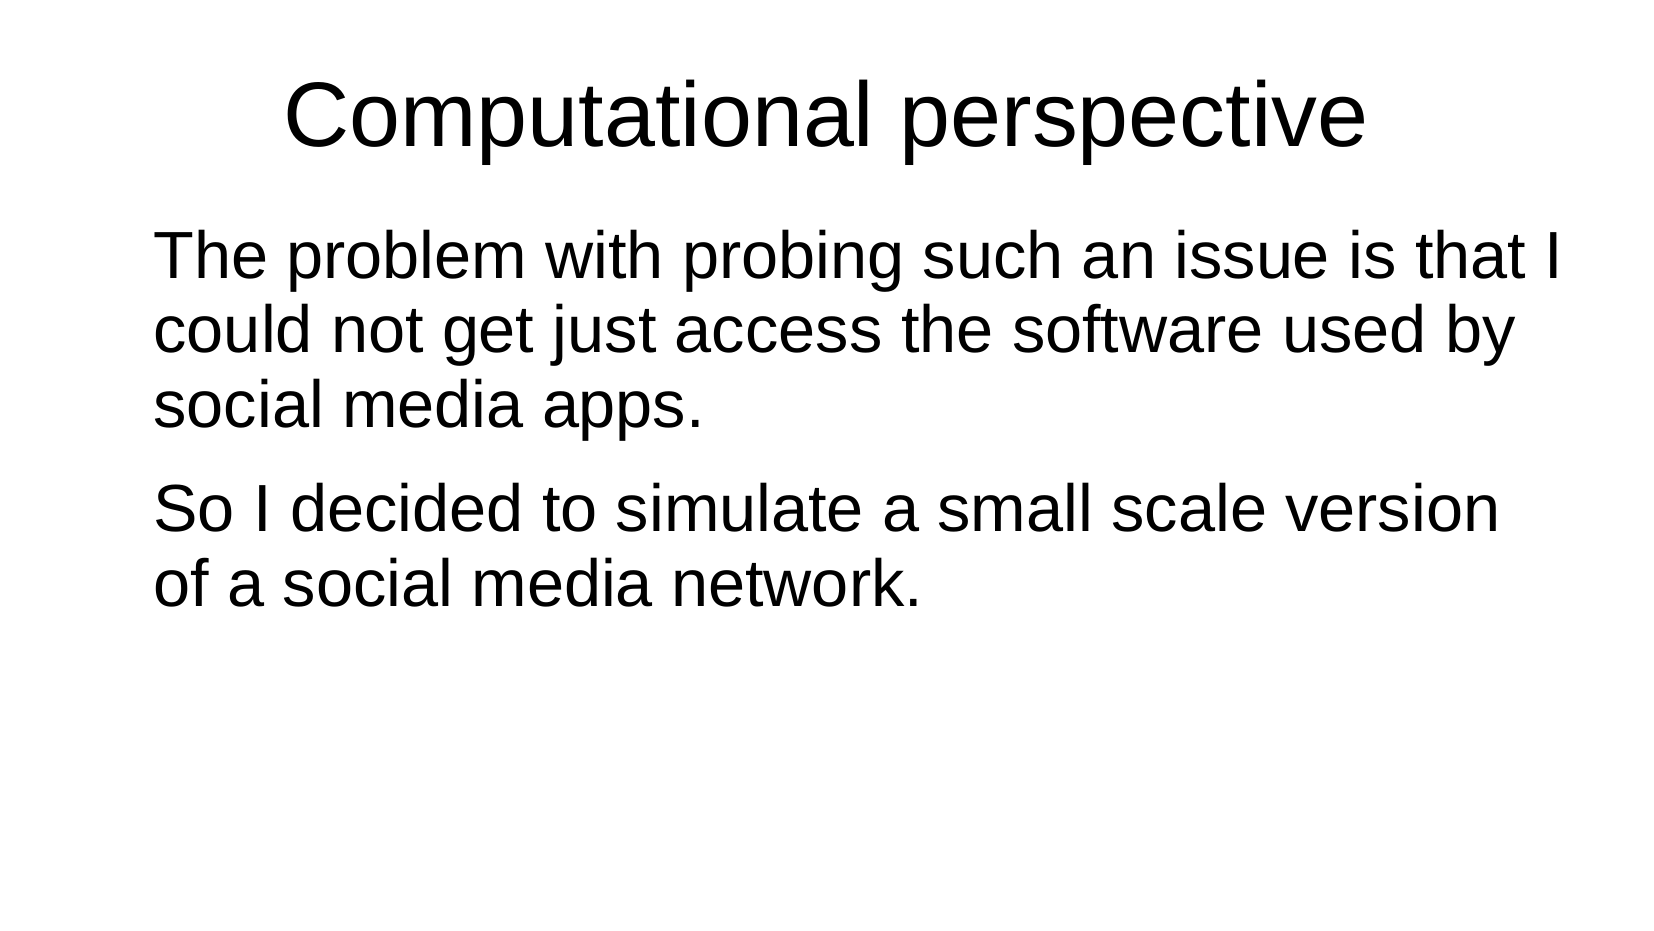

# Computational perspective
The problem with probing such an issue is that I could not get just access the software used by social media apps.
So I decided to simulate a small scale version of a social media network.